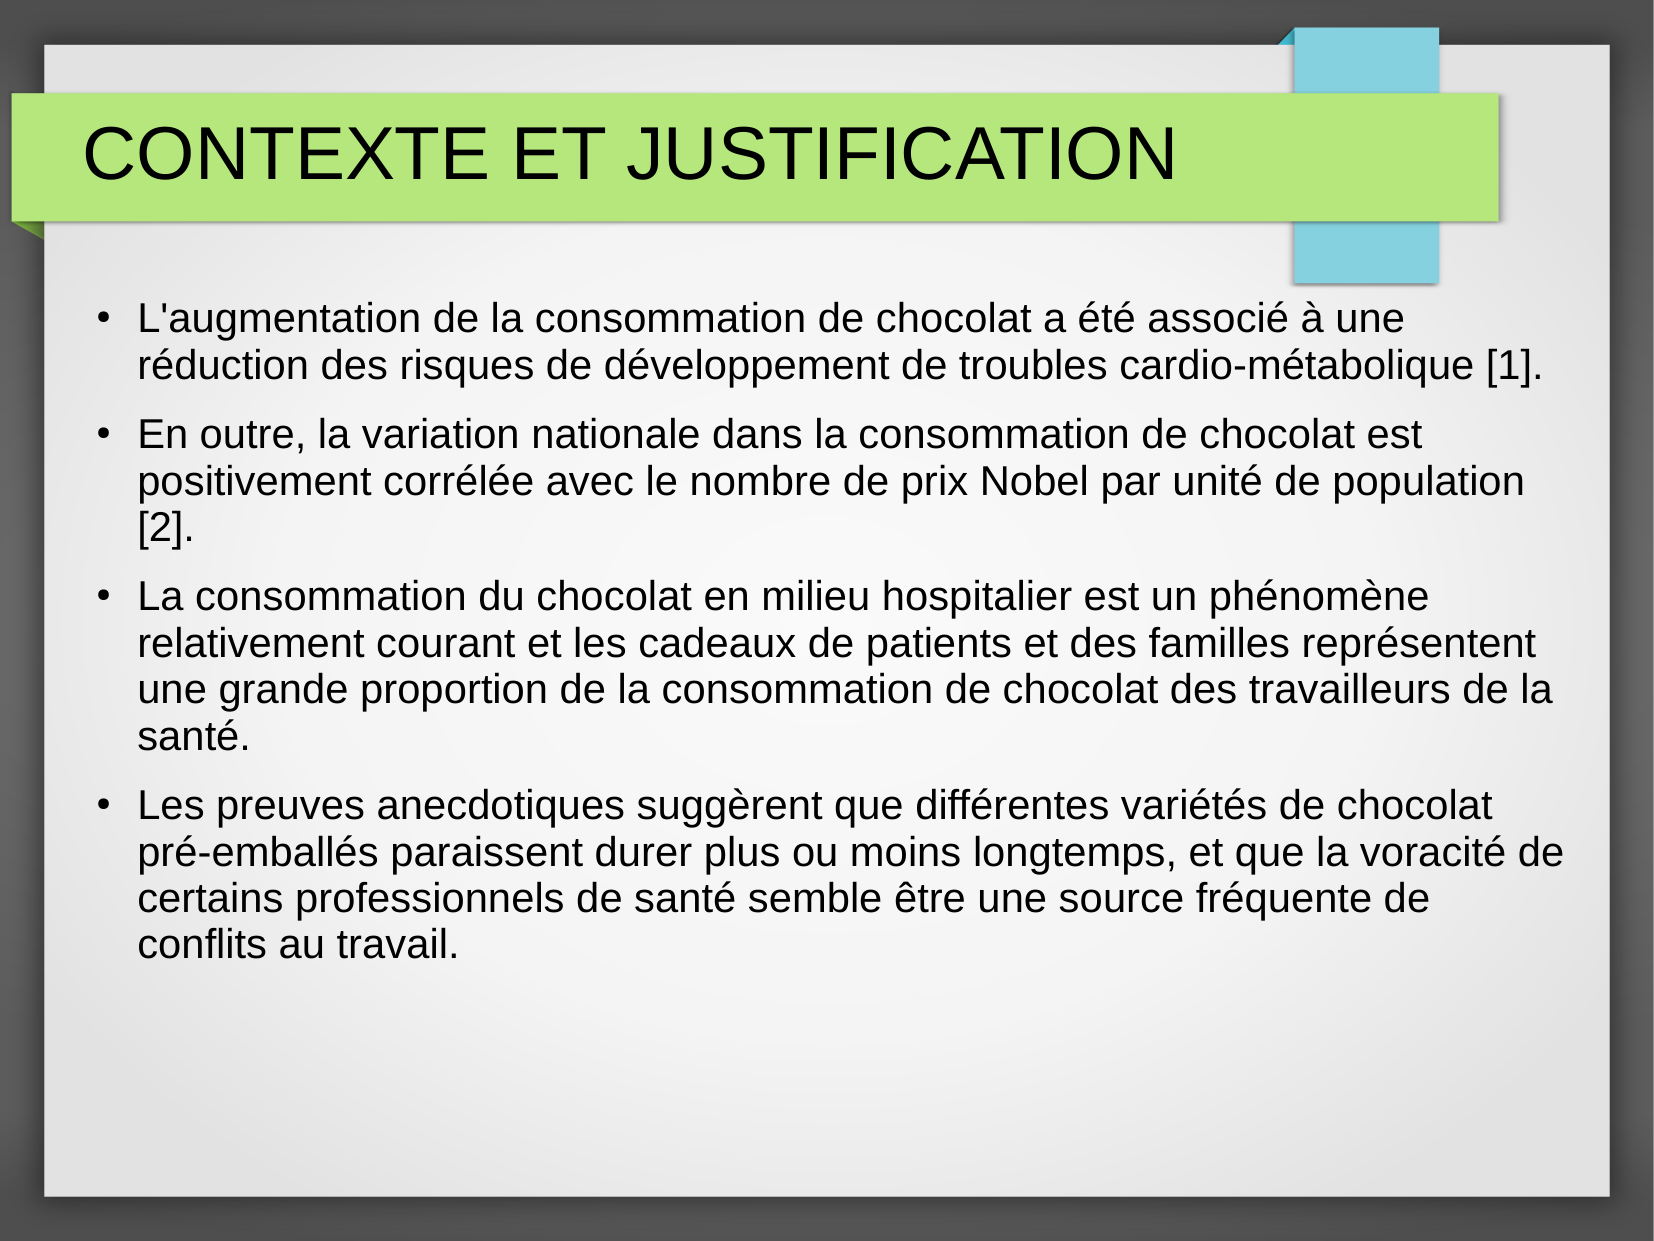

# CONTEXTE ET JUSTIFICATION
L'augmentation de la consommation de chocolat a été associé à une réduction des risques de développement de troubles cardio-métabolique [1].
En outre, la variation nationale dans la consommation de chocolat est positivement corrélée avec le nombre de prix Nobel par unité de population [2].
La consommation du chocolat en milieu hospitalier est un phénomène relativement courant et les cadeaux de patients et des familles représentent une grande proportion de la consommation de chocolat des travailleurs de la santé.
Les preuves anecdotiques suggèrent que différentes variétés de chocolat pré-emballés paraissent durer plus ou moins longtemps, et que la voracité de certains professionnels de santé semble être une source fréquente de conflits au travail.